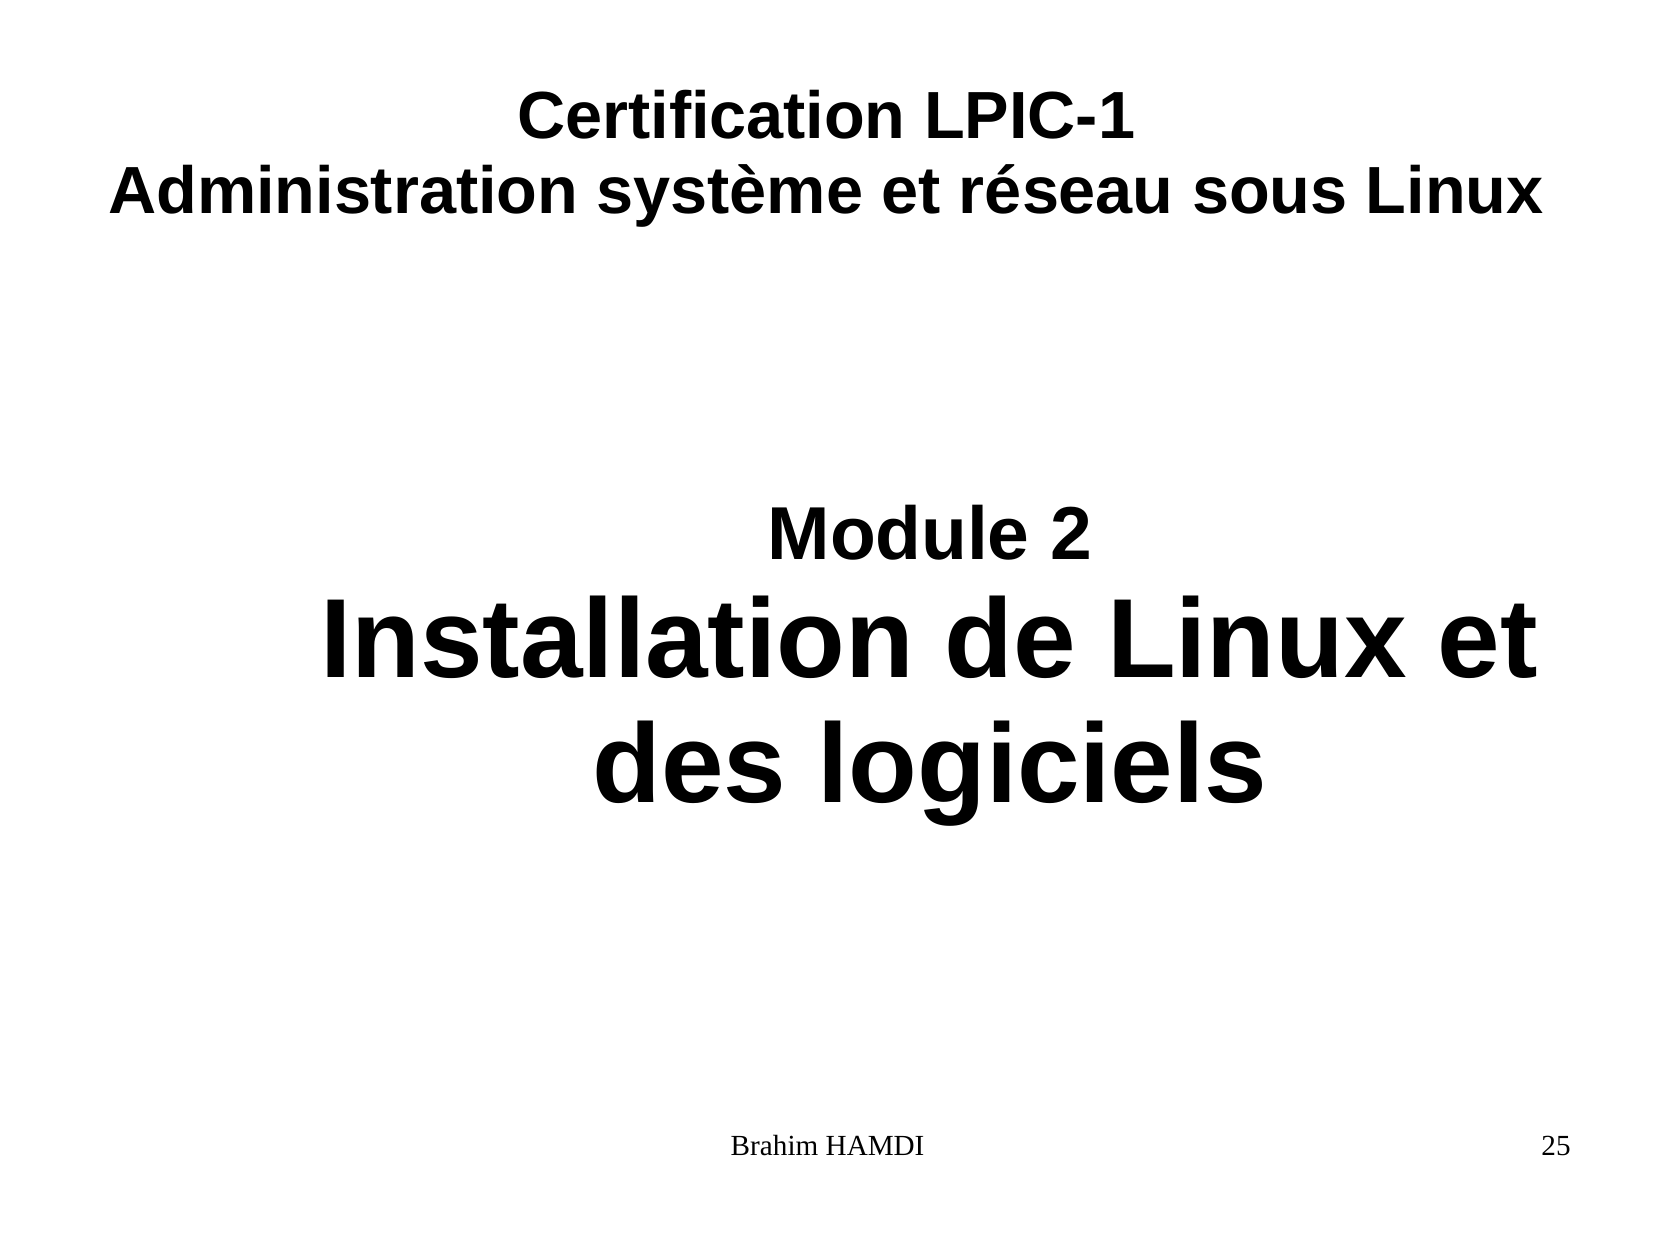

# Certification LPIC-1 Administration système et réseau sous Linux
Module 2
Installation de Linux et des logiciels
Brahim HAMDI
25